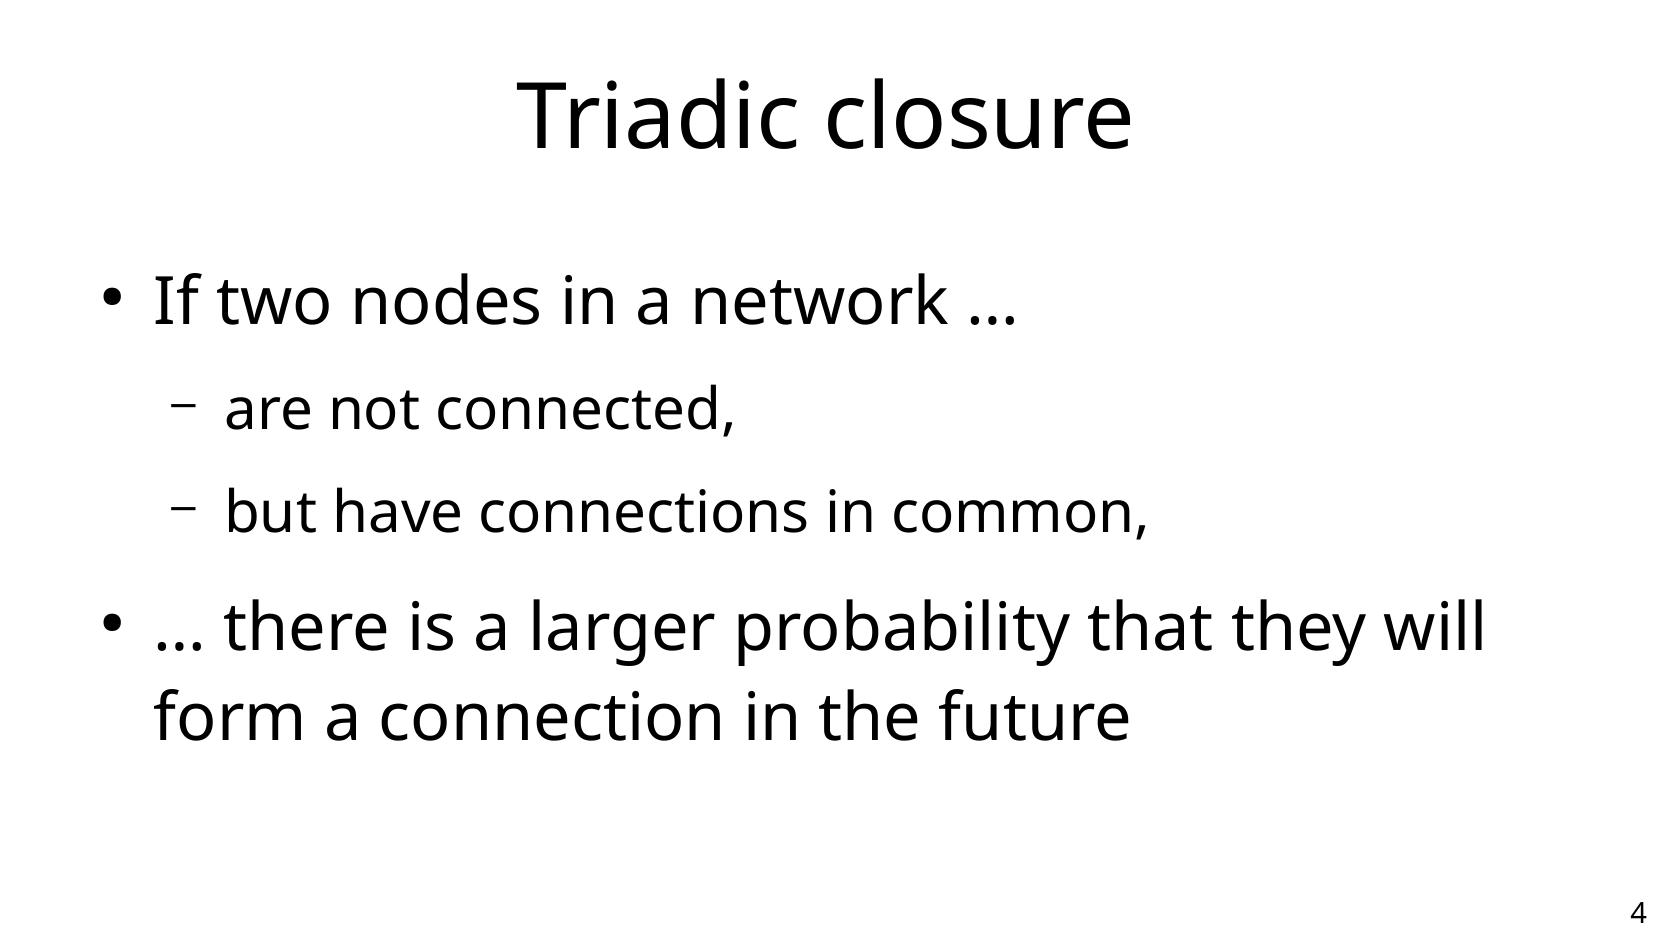

# Triadic closure
If two nodes in a network …
are not connected,
but have connections in common,
… there is a larger probability that they will form a connection in the future
4